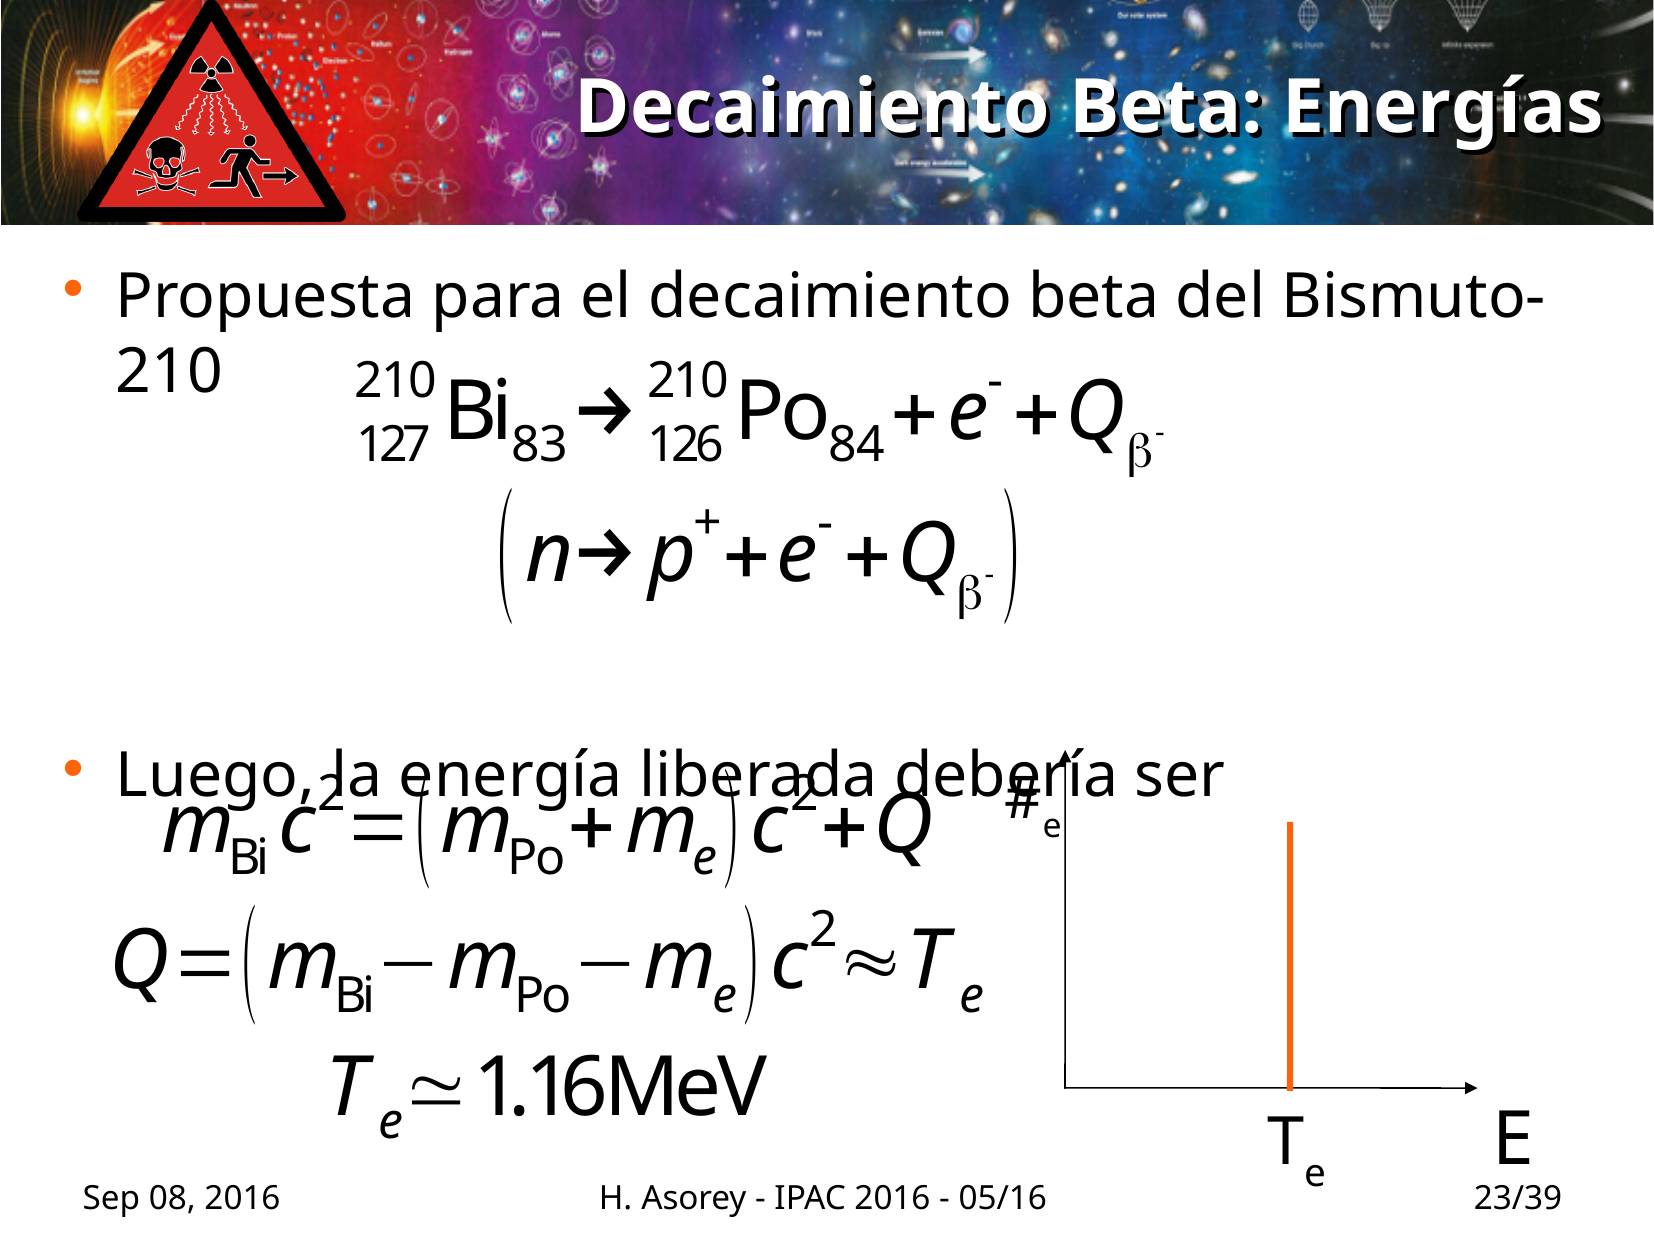

# Decaimiento Beta: Energías
Propuesta para el decaimiento beta del Bismuto-210
Luego, la energía liberada debería ser
#e
Te
E
Sep 08, 2016
H. Asorey - IPAC 2016 - 05/16
23